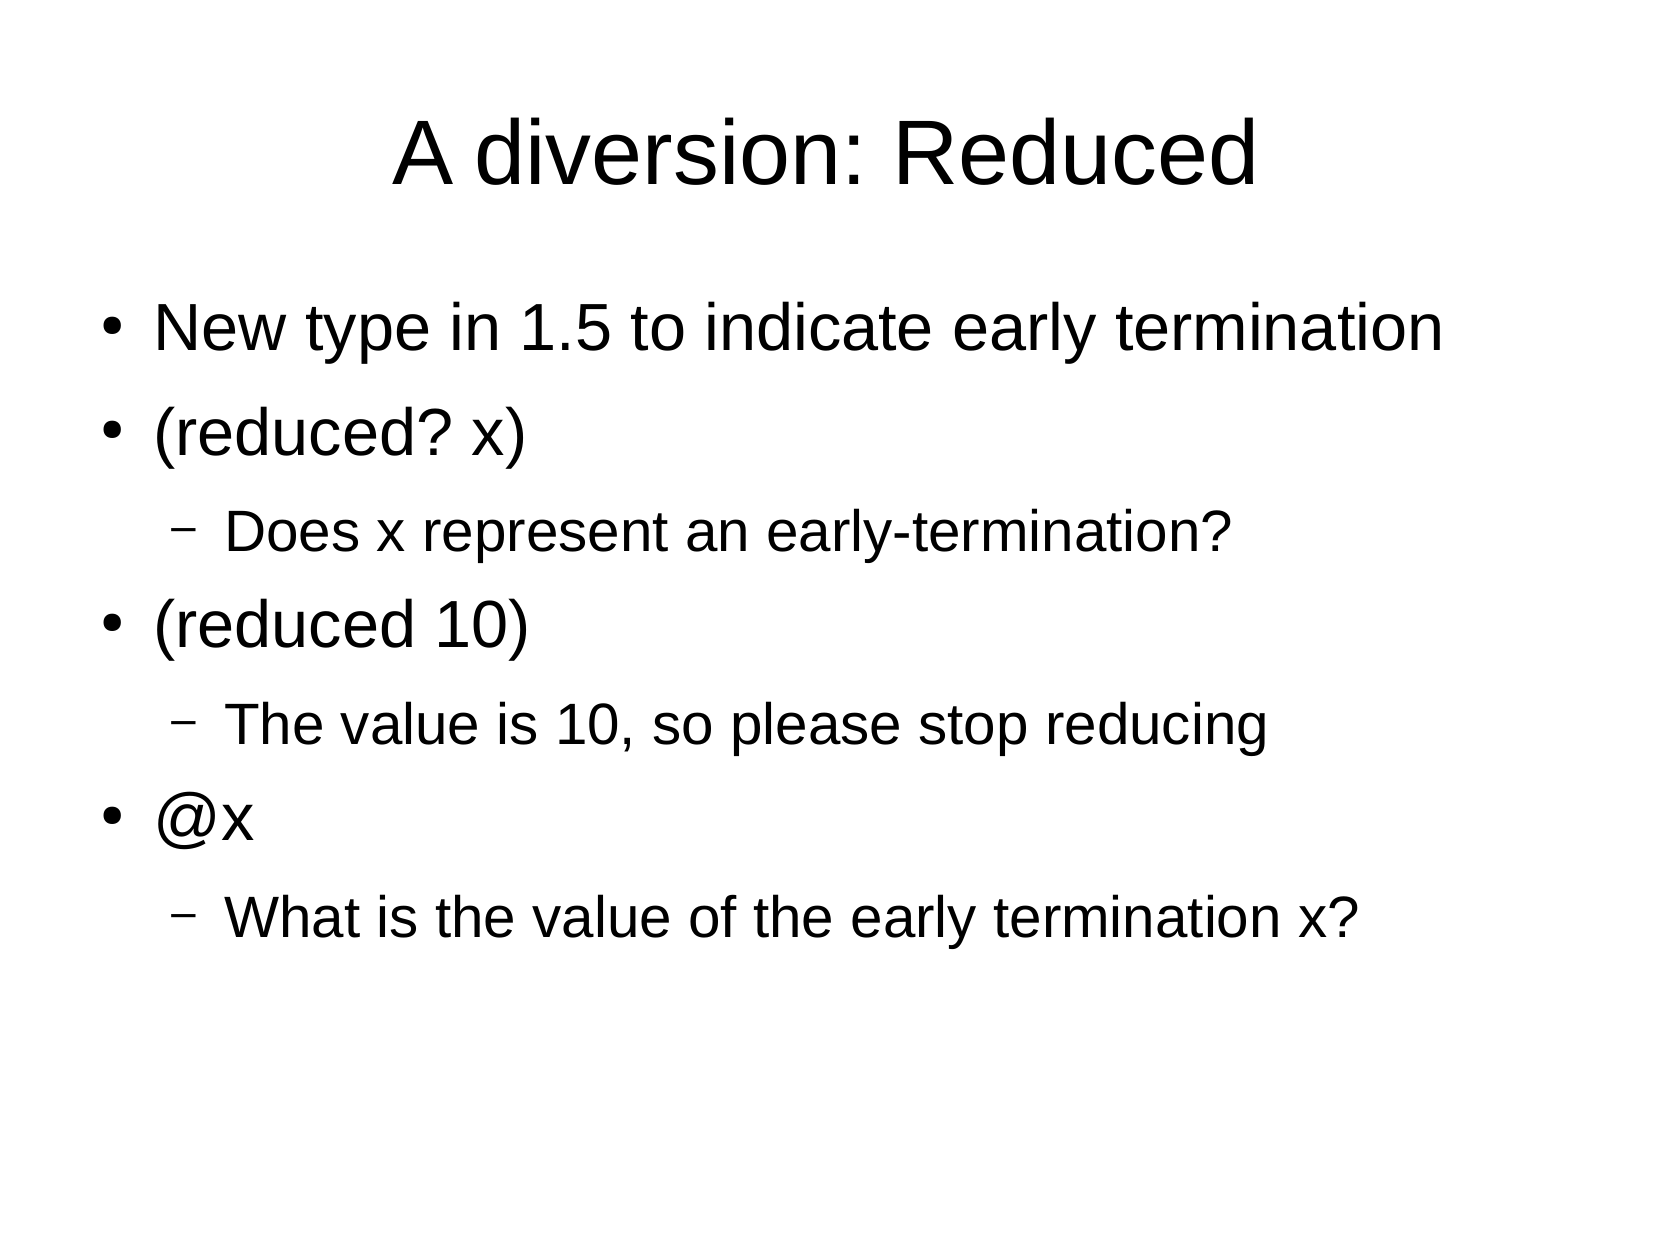

# A diversion: Reduced
New type in 1.5 to indicate early termination
(reduced? x)
Does x represent an early-termination?
(reduced 10)
The value is 10, so please stop reducing
@x
What is the value of the early termination x?